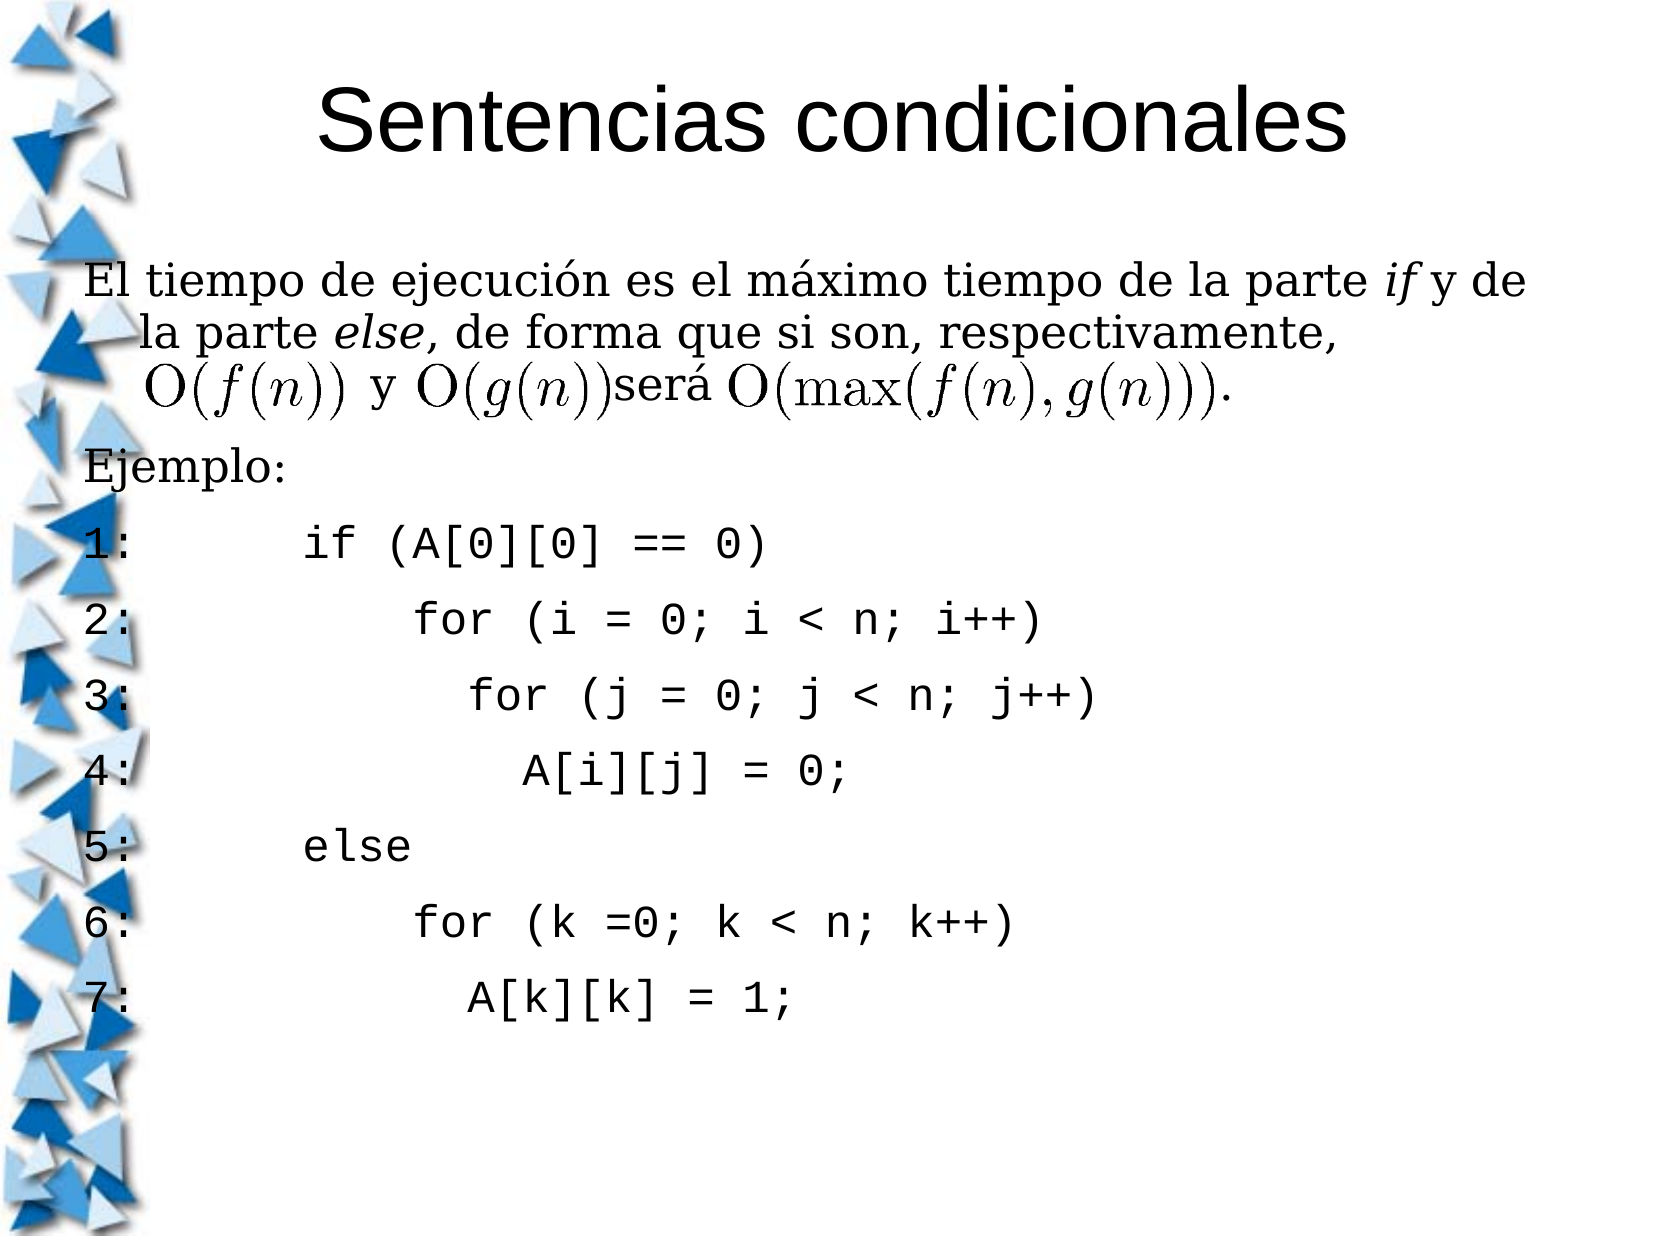

# Sentencias condicionales
El tiempo de ejecución es el máximo tiempo de la parte if y de la parte else, de forma que si son, respectivamente, y  será .
Ejemplo:
1: if (A[0][0] == 0)
2: for (i = 0; i < n; i++)
3: for (j = 0; j < n; j++)
4: A[i][j] = 0;
5: else
6: for (k =0; k < n; k++)
7: A[k][k] = 1;